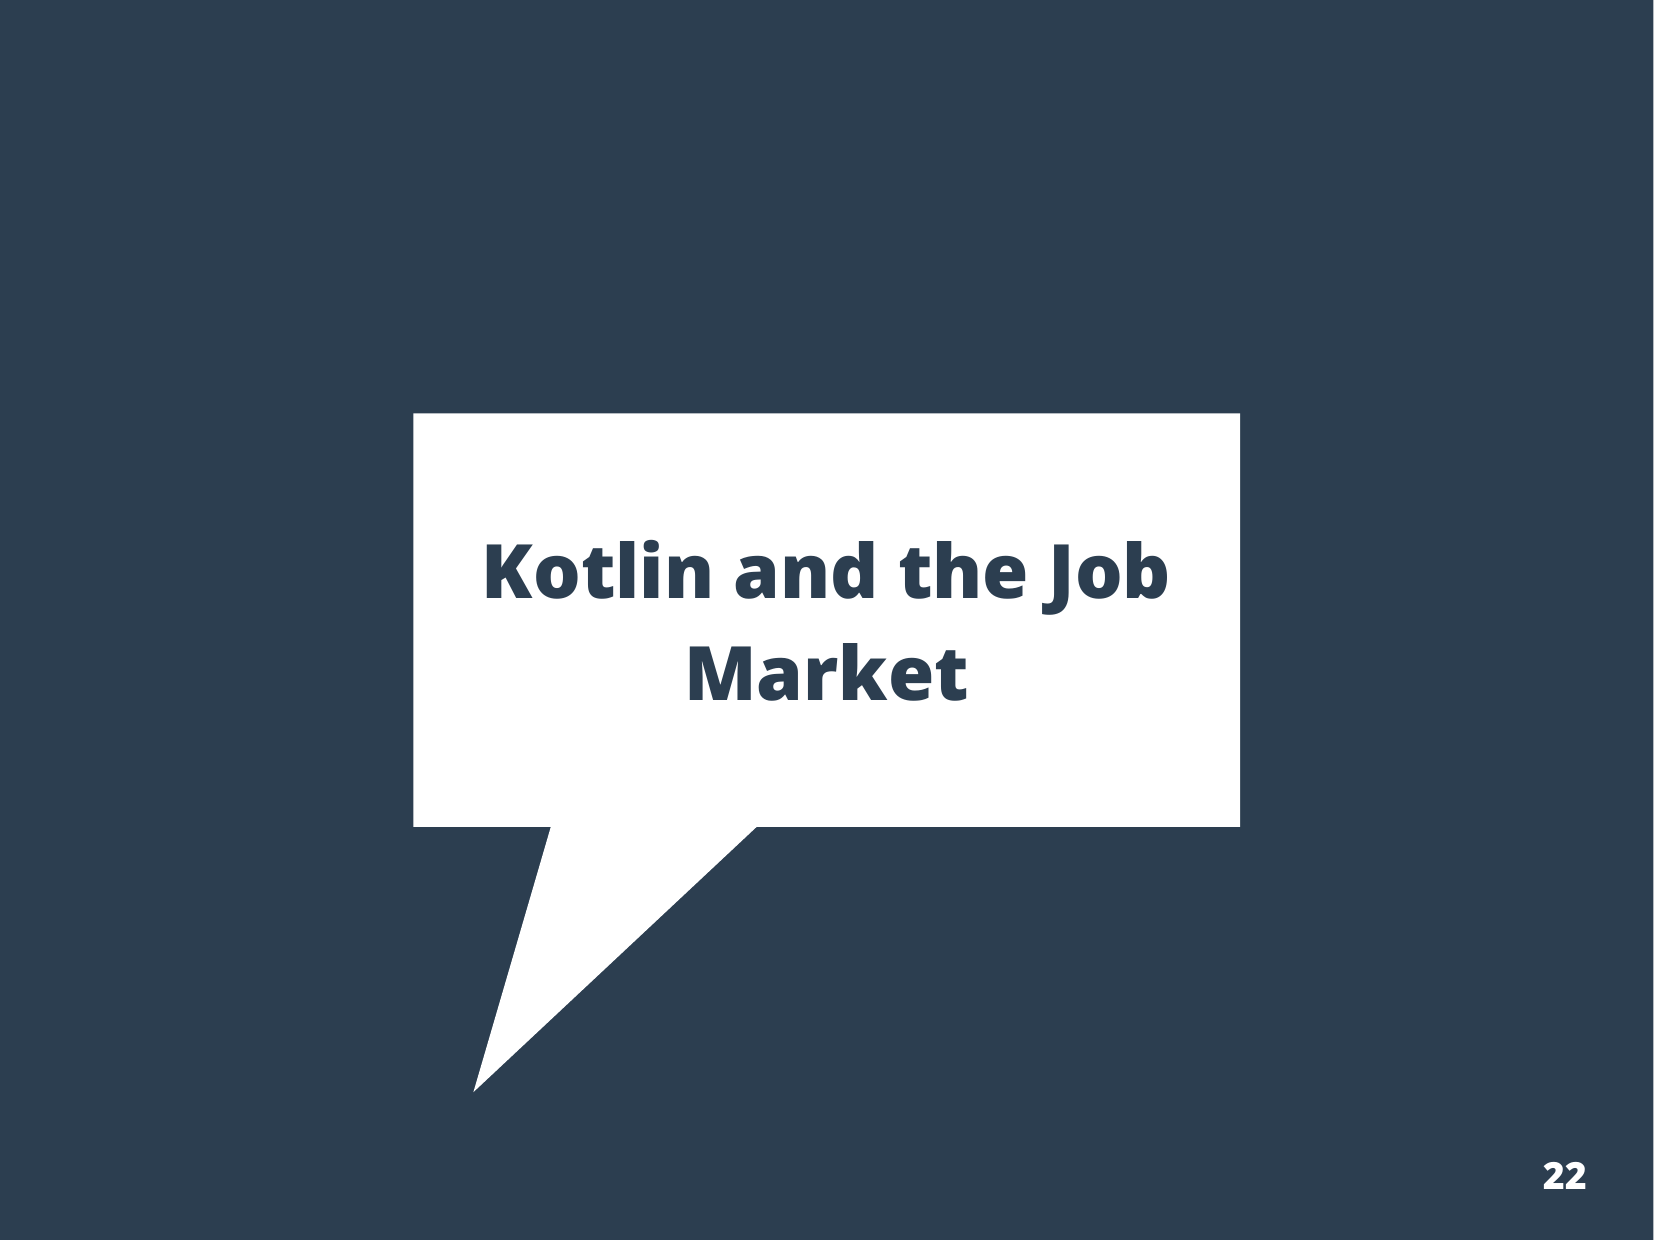

# Kotlin and the Job Market
22